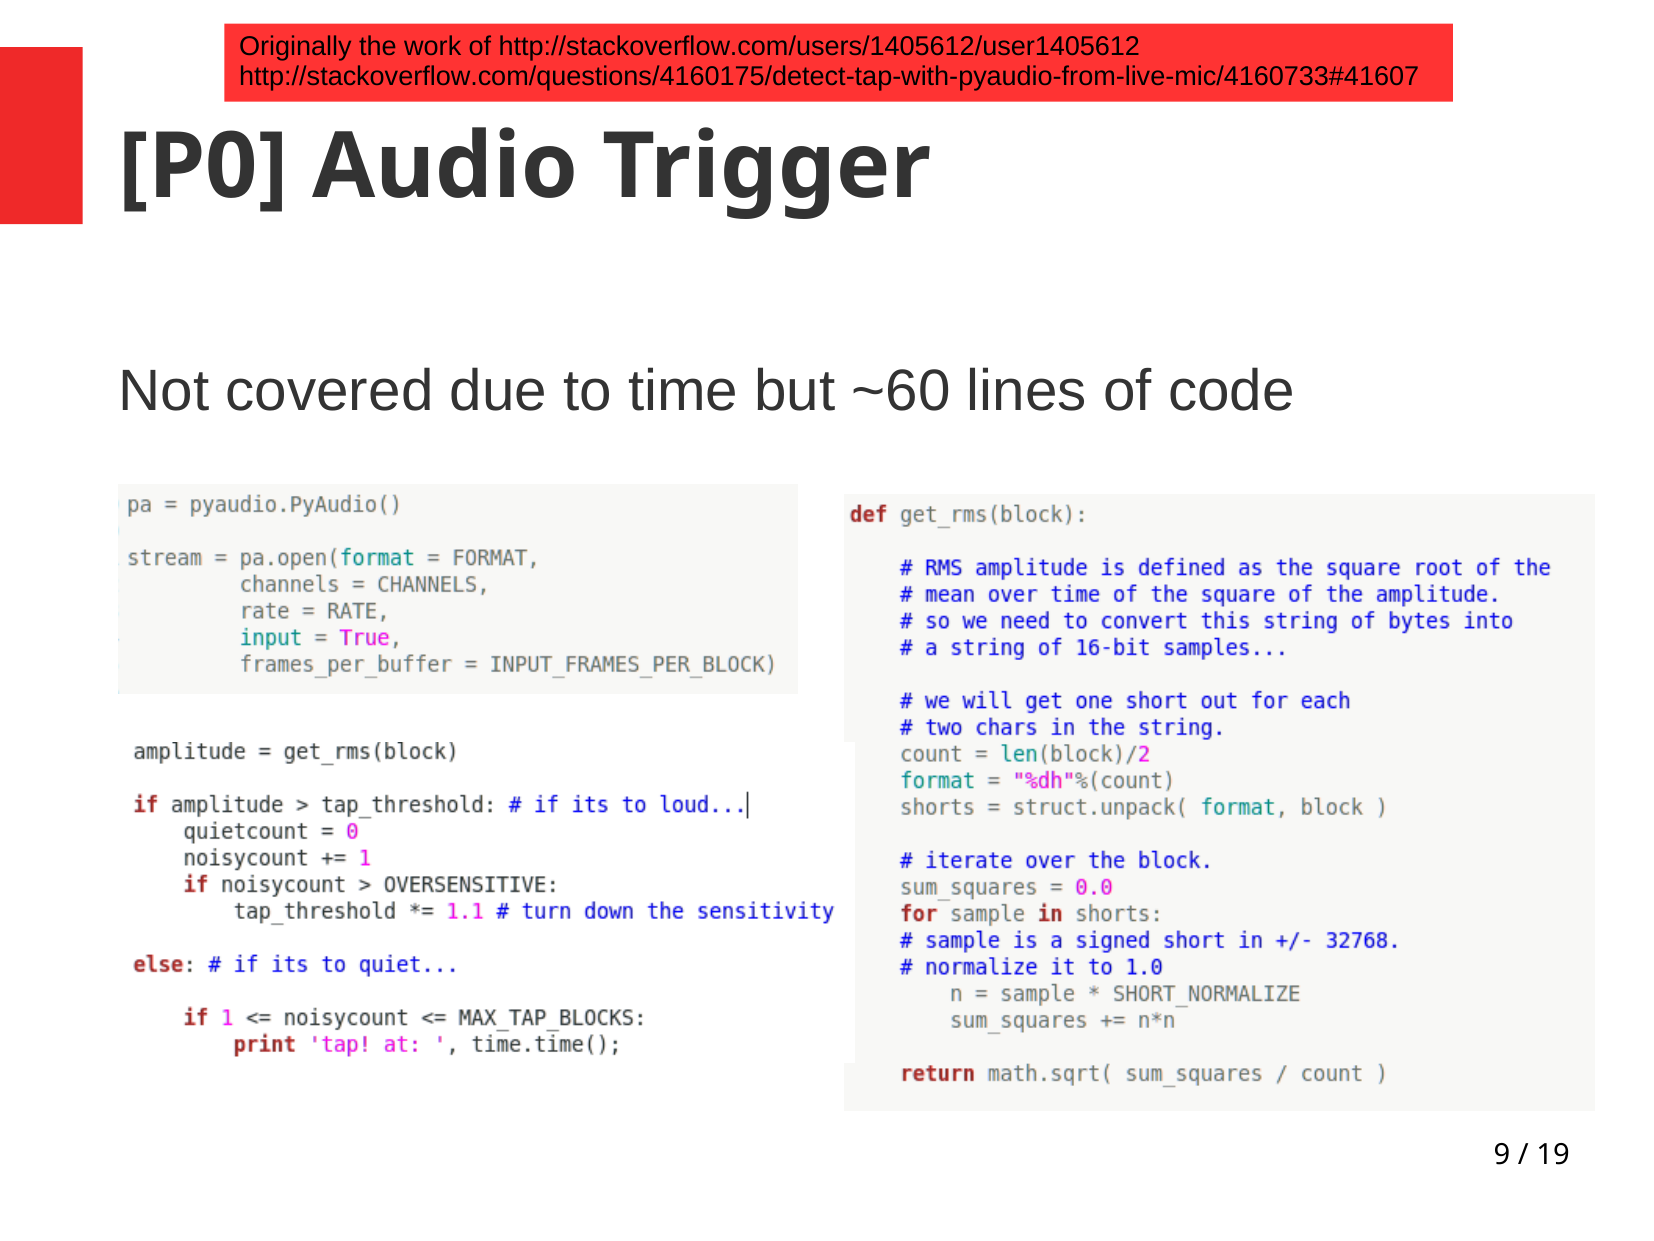

Originally the work of http://stackoverflow.com/users/1405612/user1405612
http://stackoverflow.com/questions/4160175/detect-tap-with-pyaudio-from-live-mic/4160733#41607
# [P0] Audio Trigger
Not covered due to time but ~60 lines of code
9